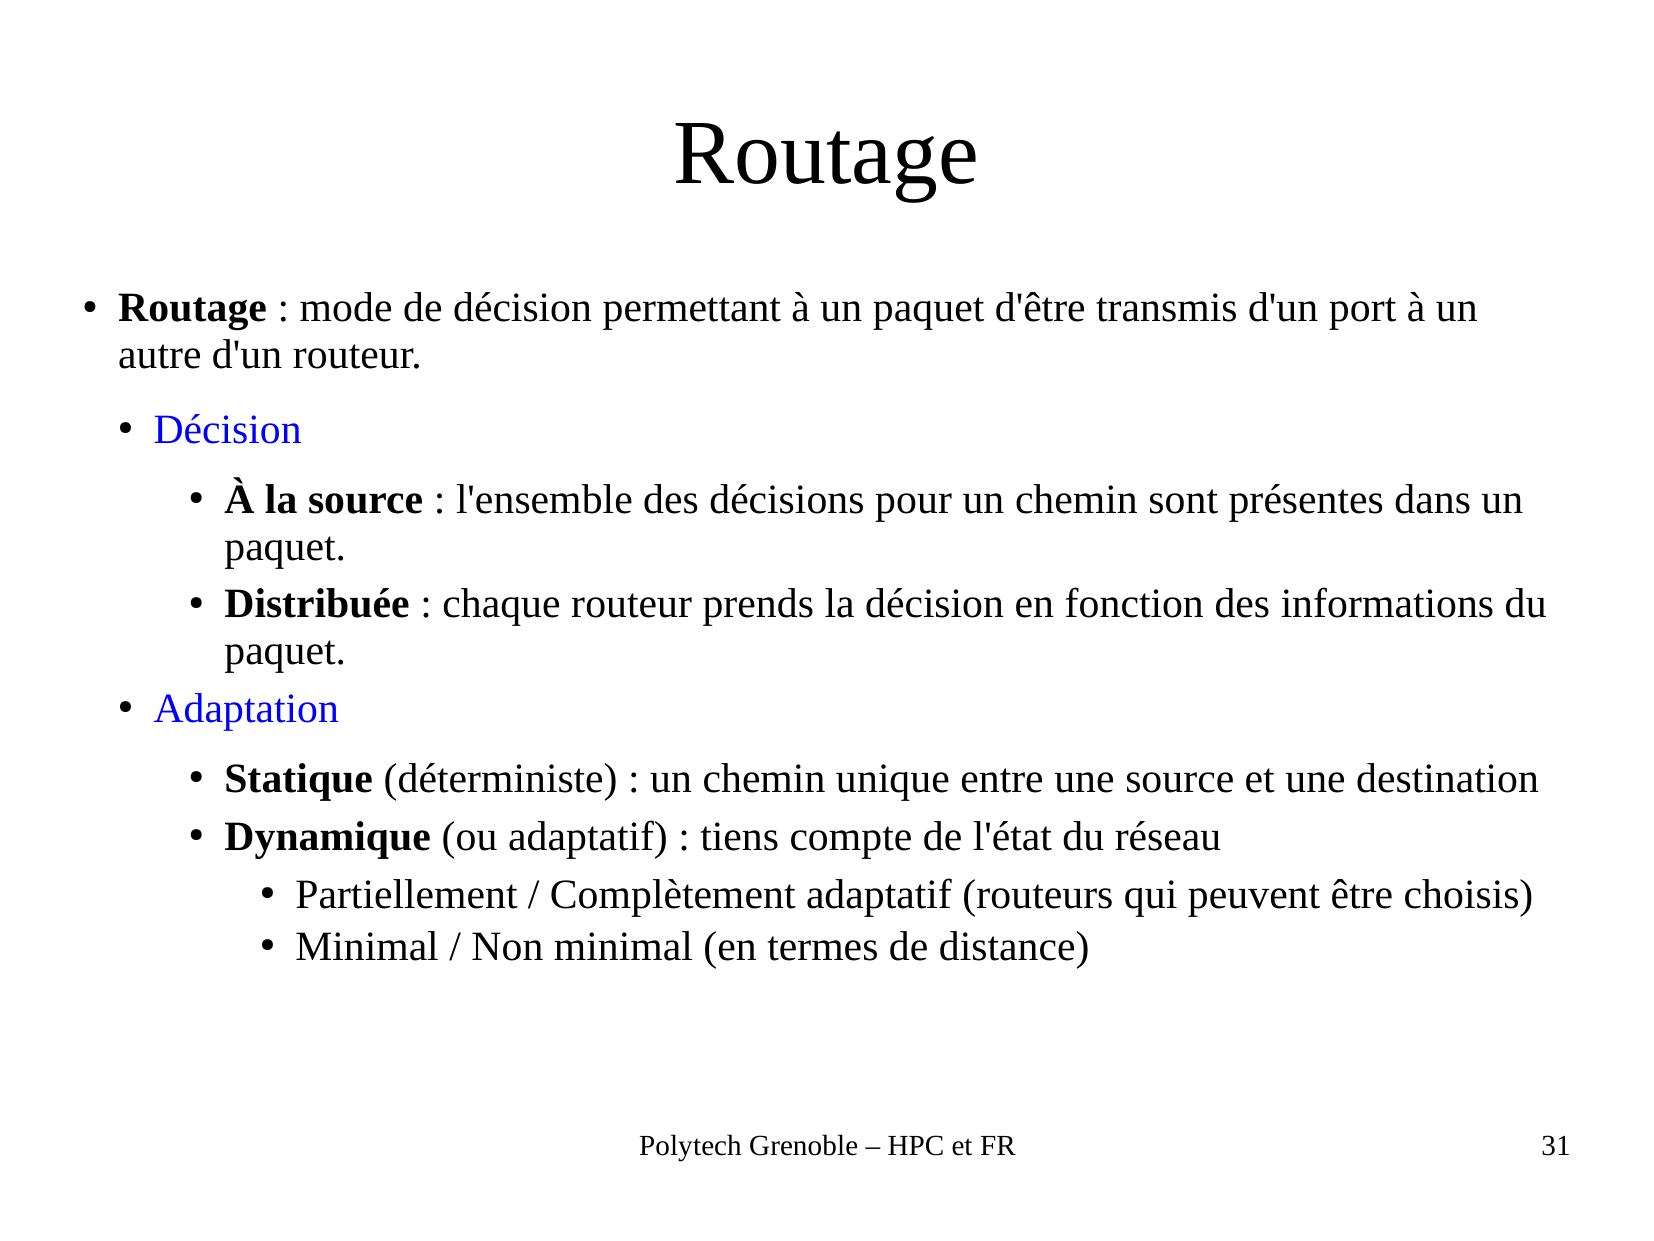

# Routage
Routage : mode de décision permettant à un paquet d'être transmis d'un port à un autre d'un routeur.
Décision
À la source : l'ensemble des décisions pour un chemin sont présentes dans un paquet.
Distribuée : chaque routeur prends la décision en fonction des informations du paquet.
Adaptation
Statique (déterministe) : un chemin unique entre une source et une destination
Dynamique (ou adaptatif) : tiens compte de l'état du réseau
Partiellement / Complètement adaptatif (routeurs qui peuvent être choisis)
Minimal / Non minimal (en termes de distance)
Matthieu PAYET
31